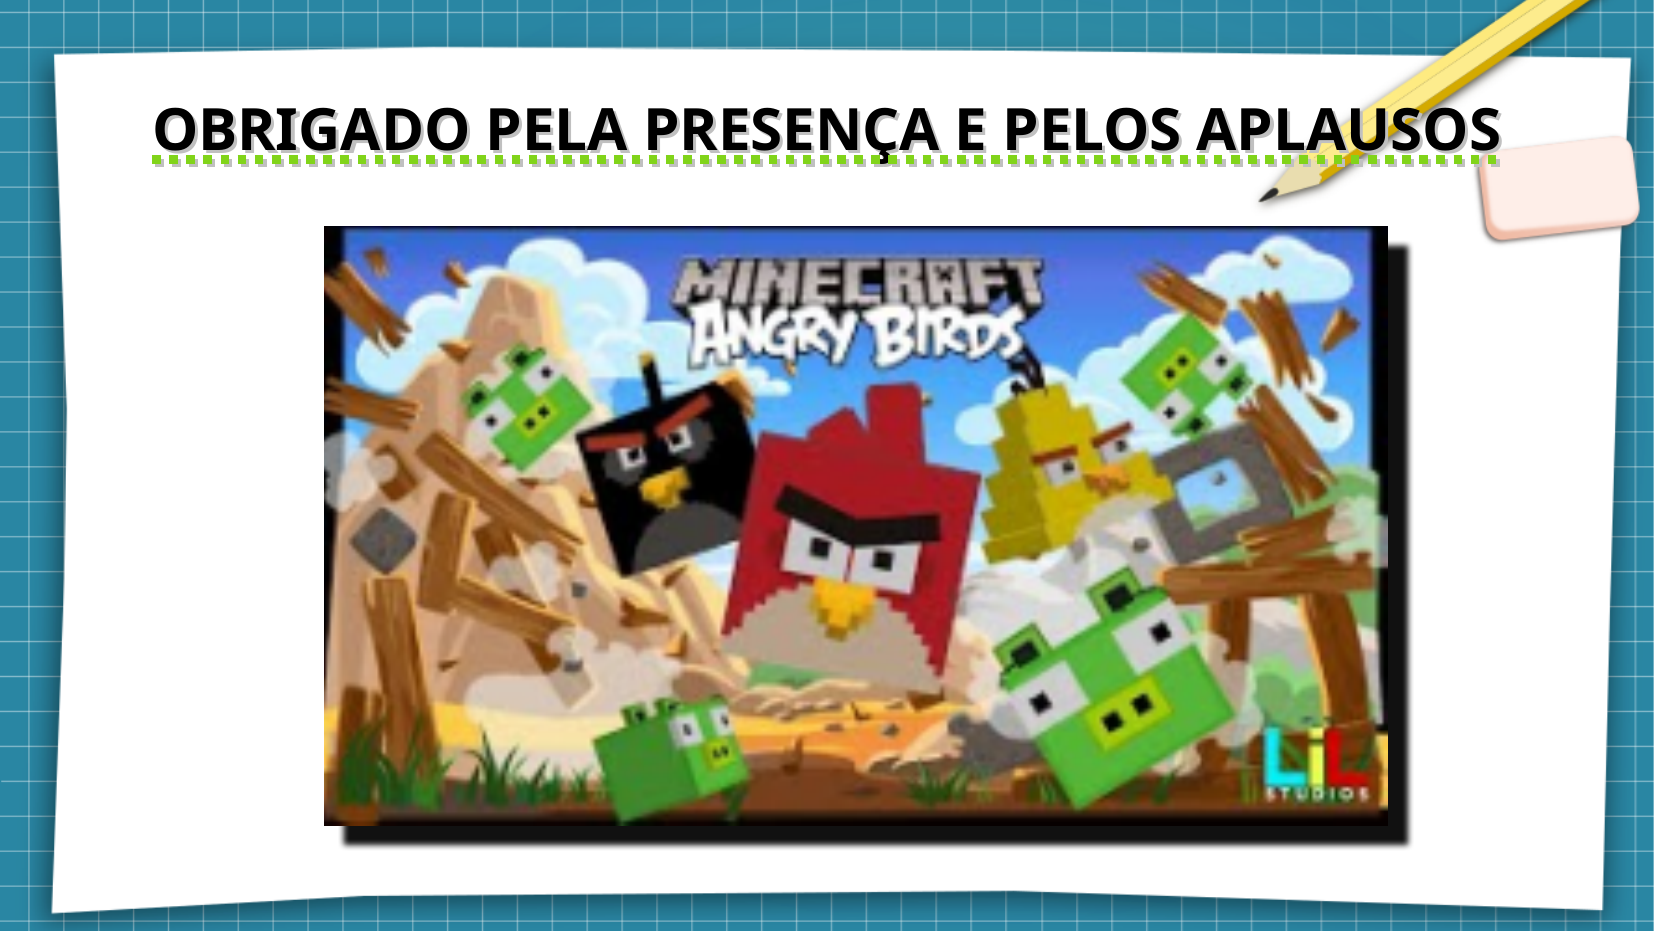

# OBRIGADO PELA PRESENÇA E PELOS APLAUSOS